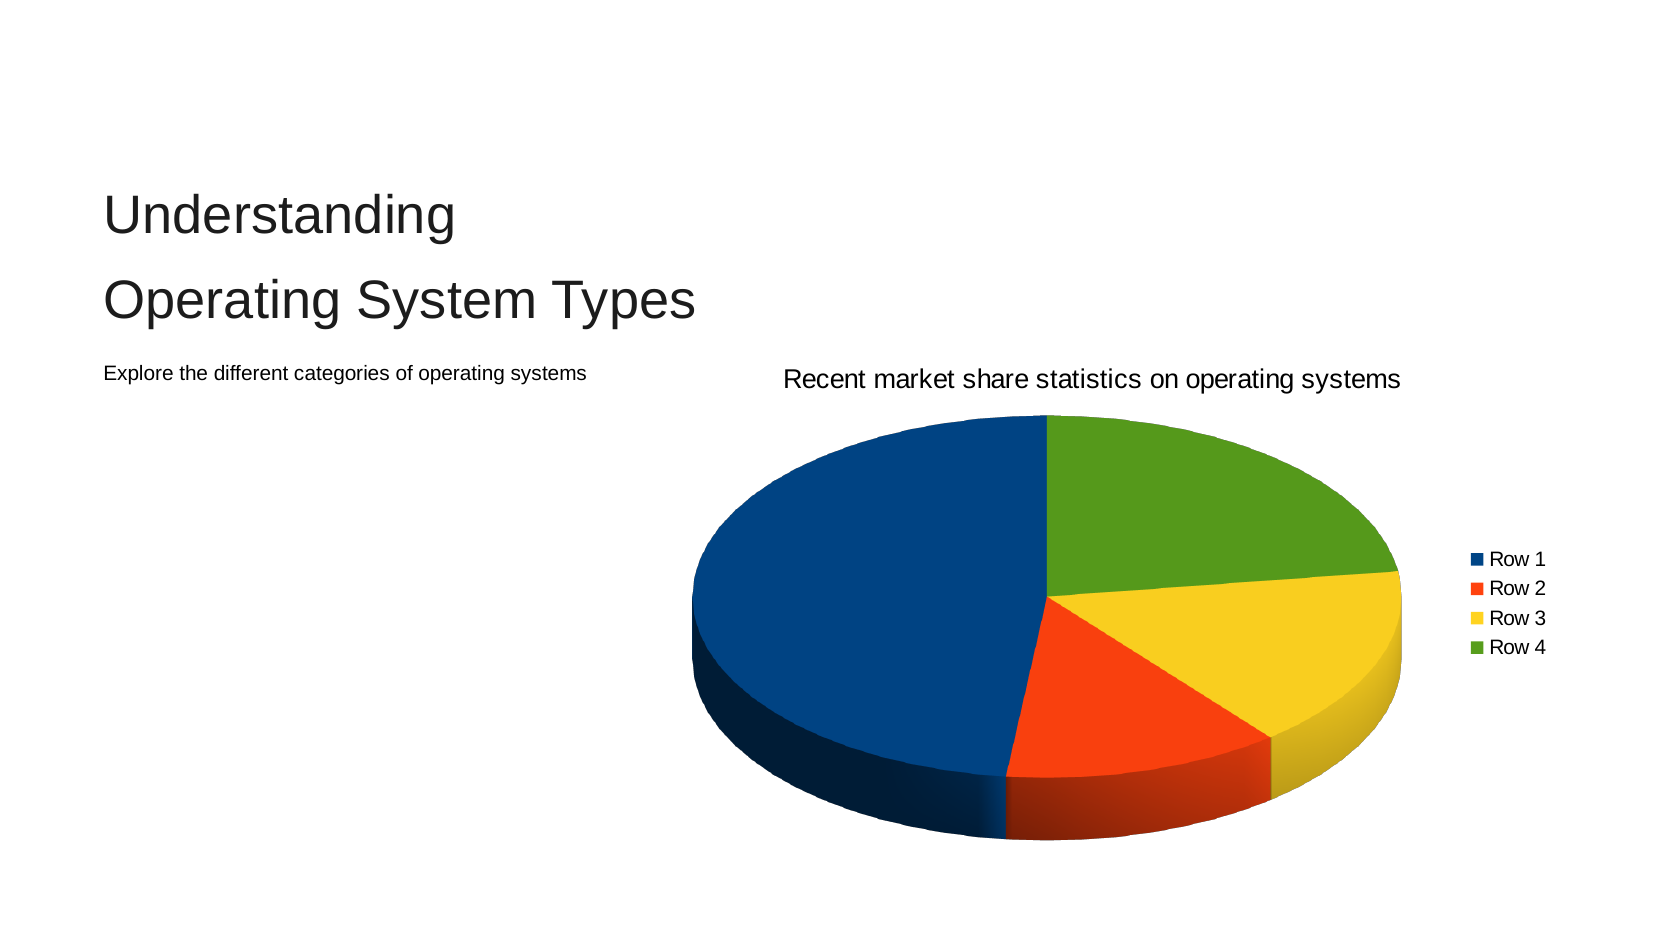

Understanding
Operating System Types
[unsupported chart]
Explore the different categories of operating systems